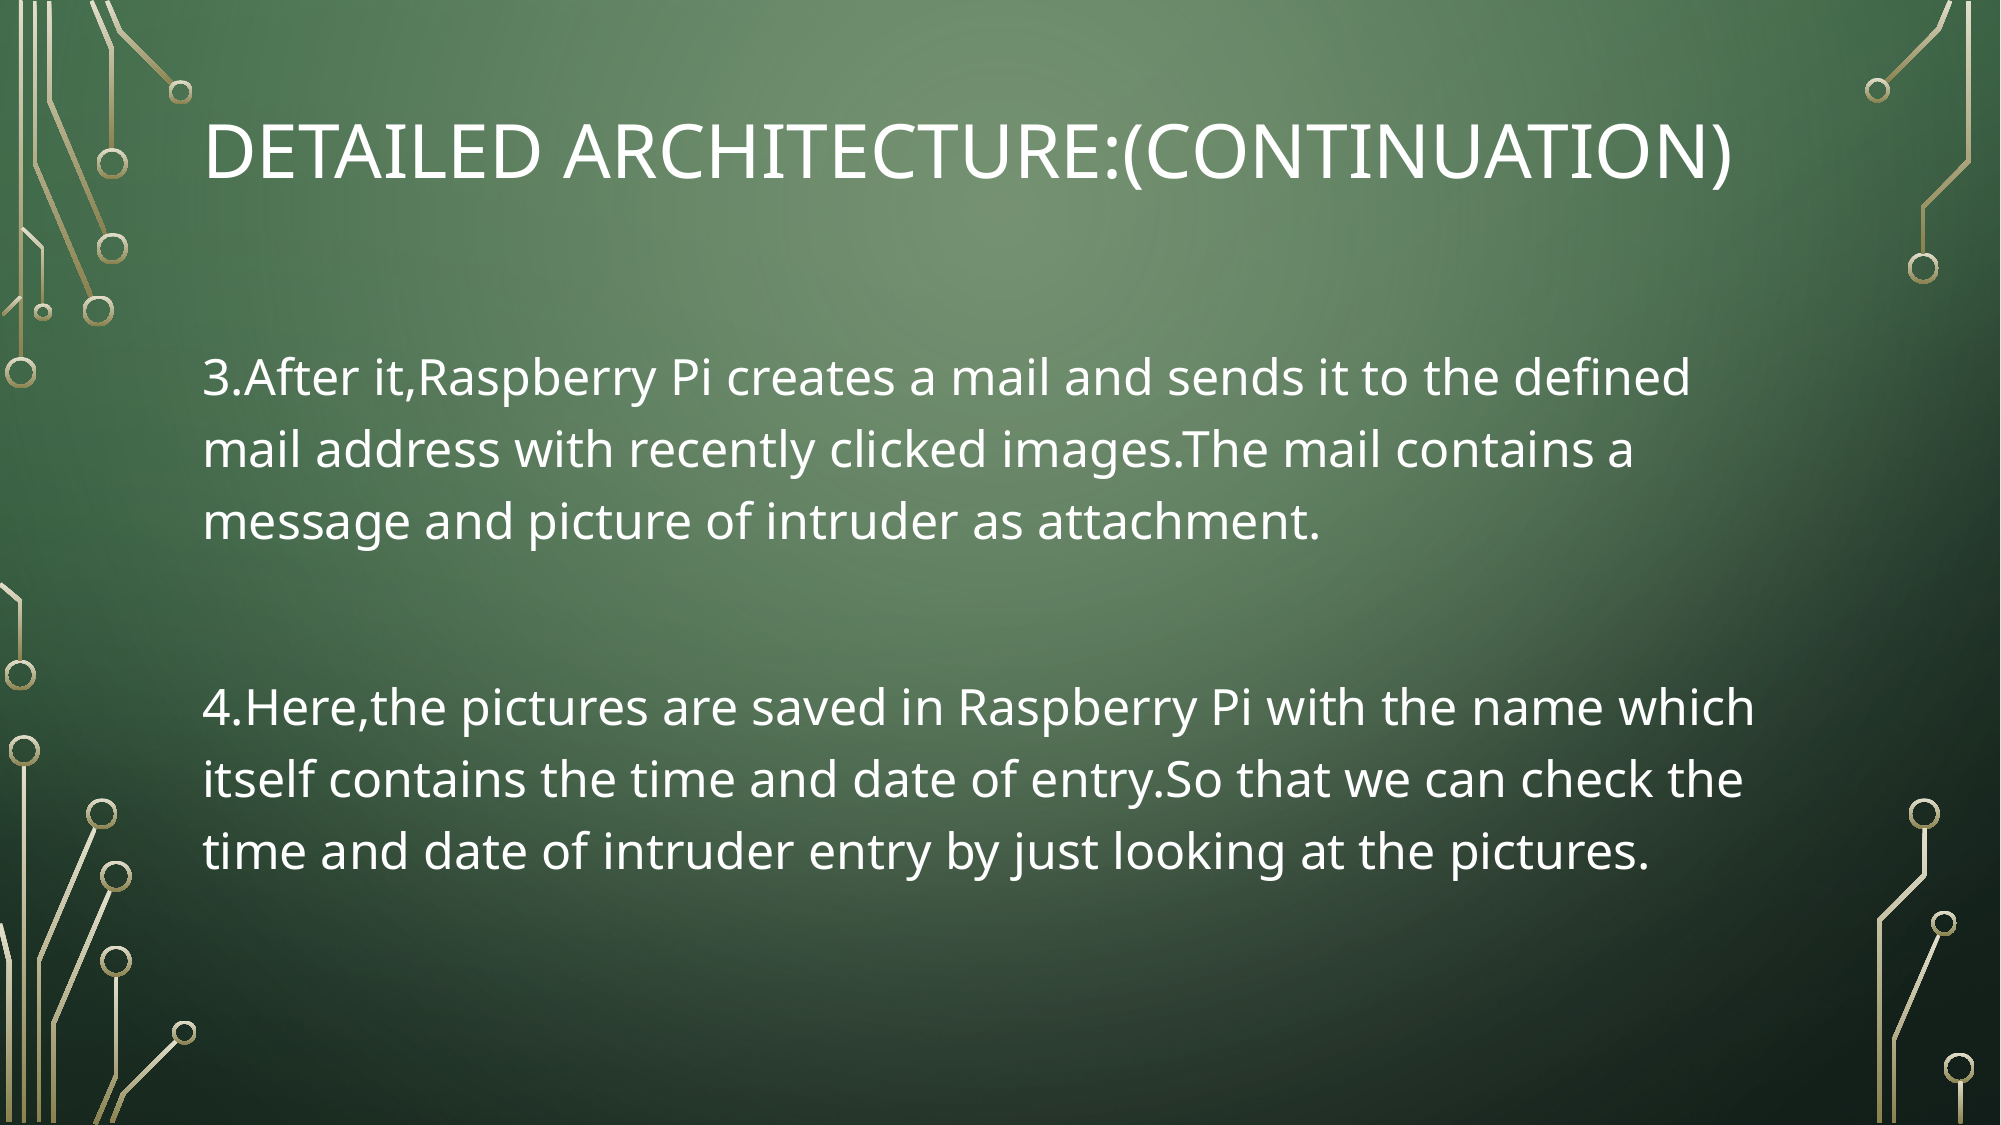

# DETAILED ARCHITECTURE:(continuation)
3.After it,Raspberry Pi creates a mail and sends it to the defined mail address with recently clicked images.The mail contains a message and picture of intruder as attachment.
4.Here,the pictures are saved in Raspberry Pi with the name which itself contains the time and date of entry.So that we can check the time and date of intruder entry by just looking at the pictures.